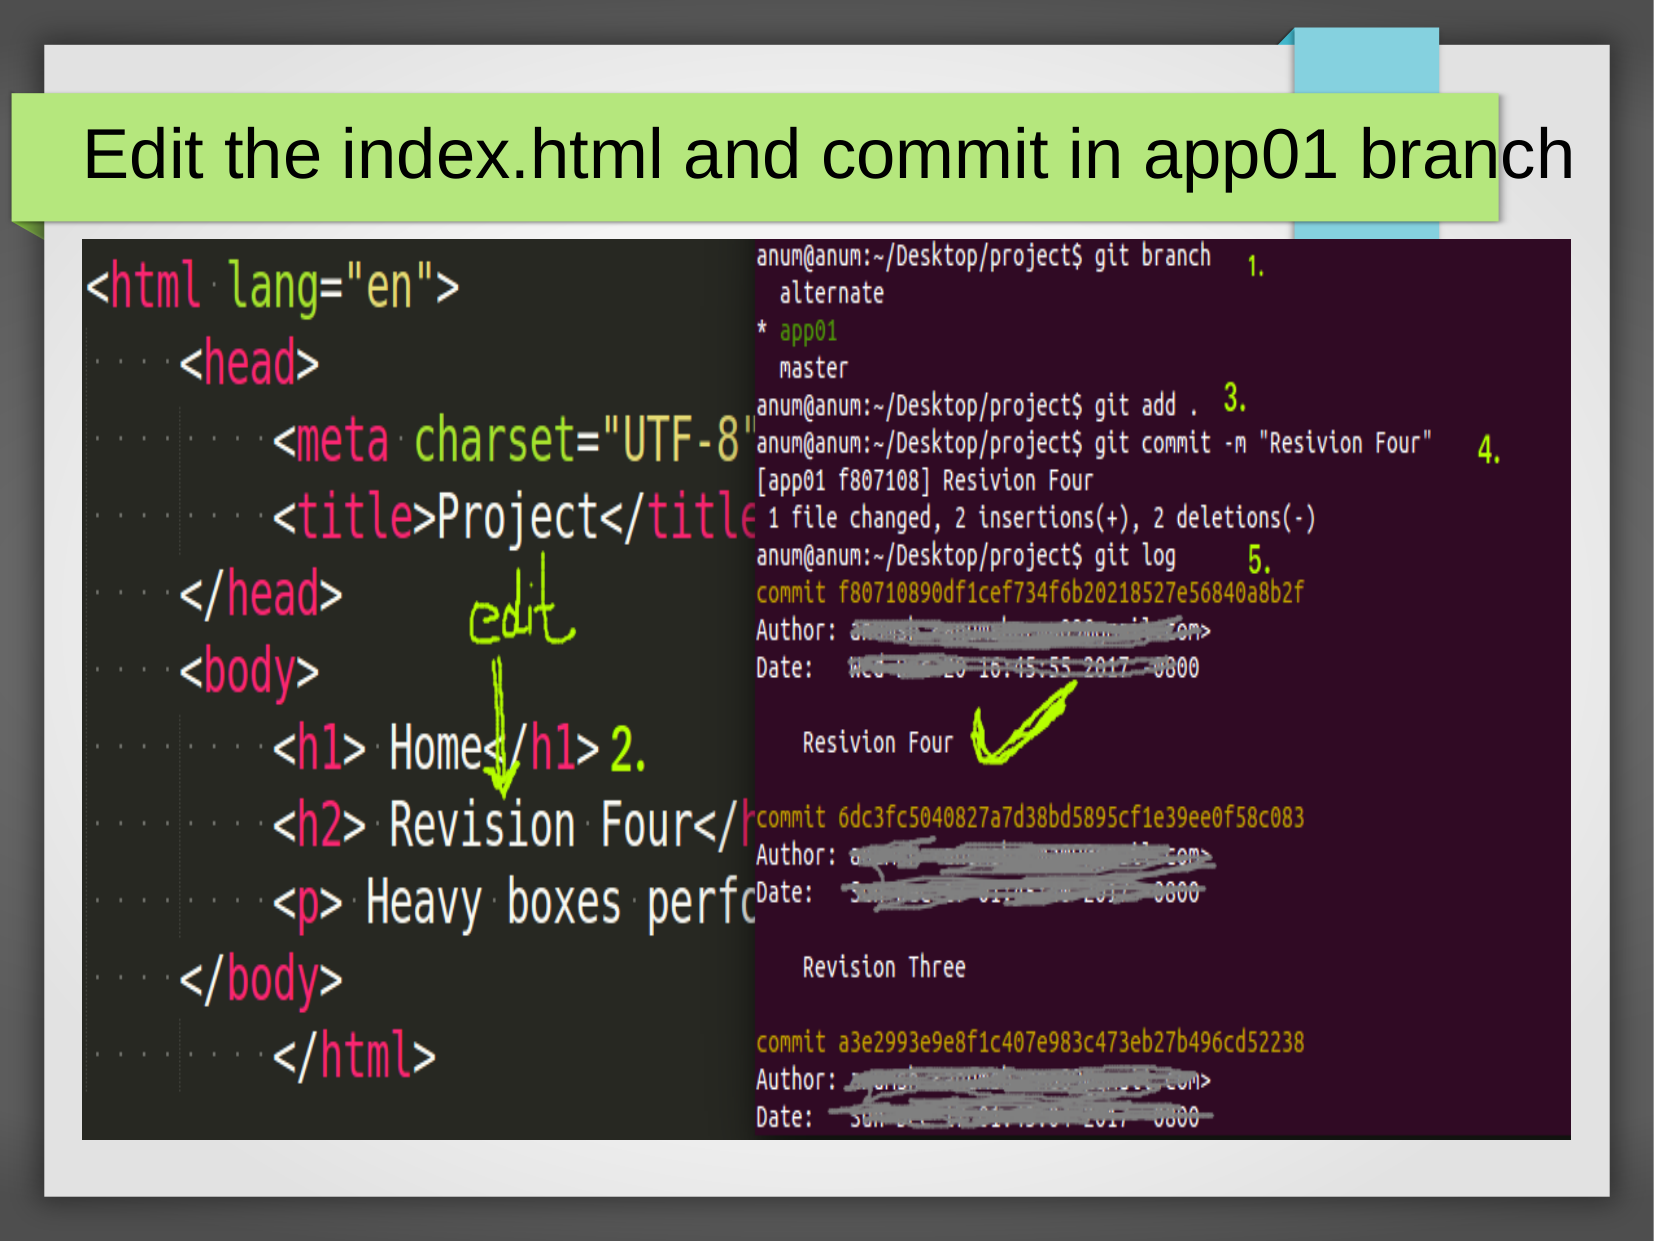

# Edit the index.html and commit in app01 branch